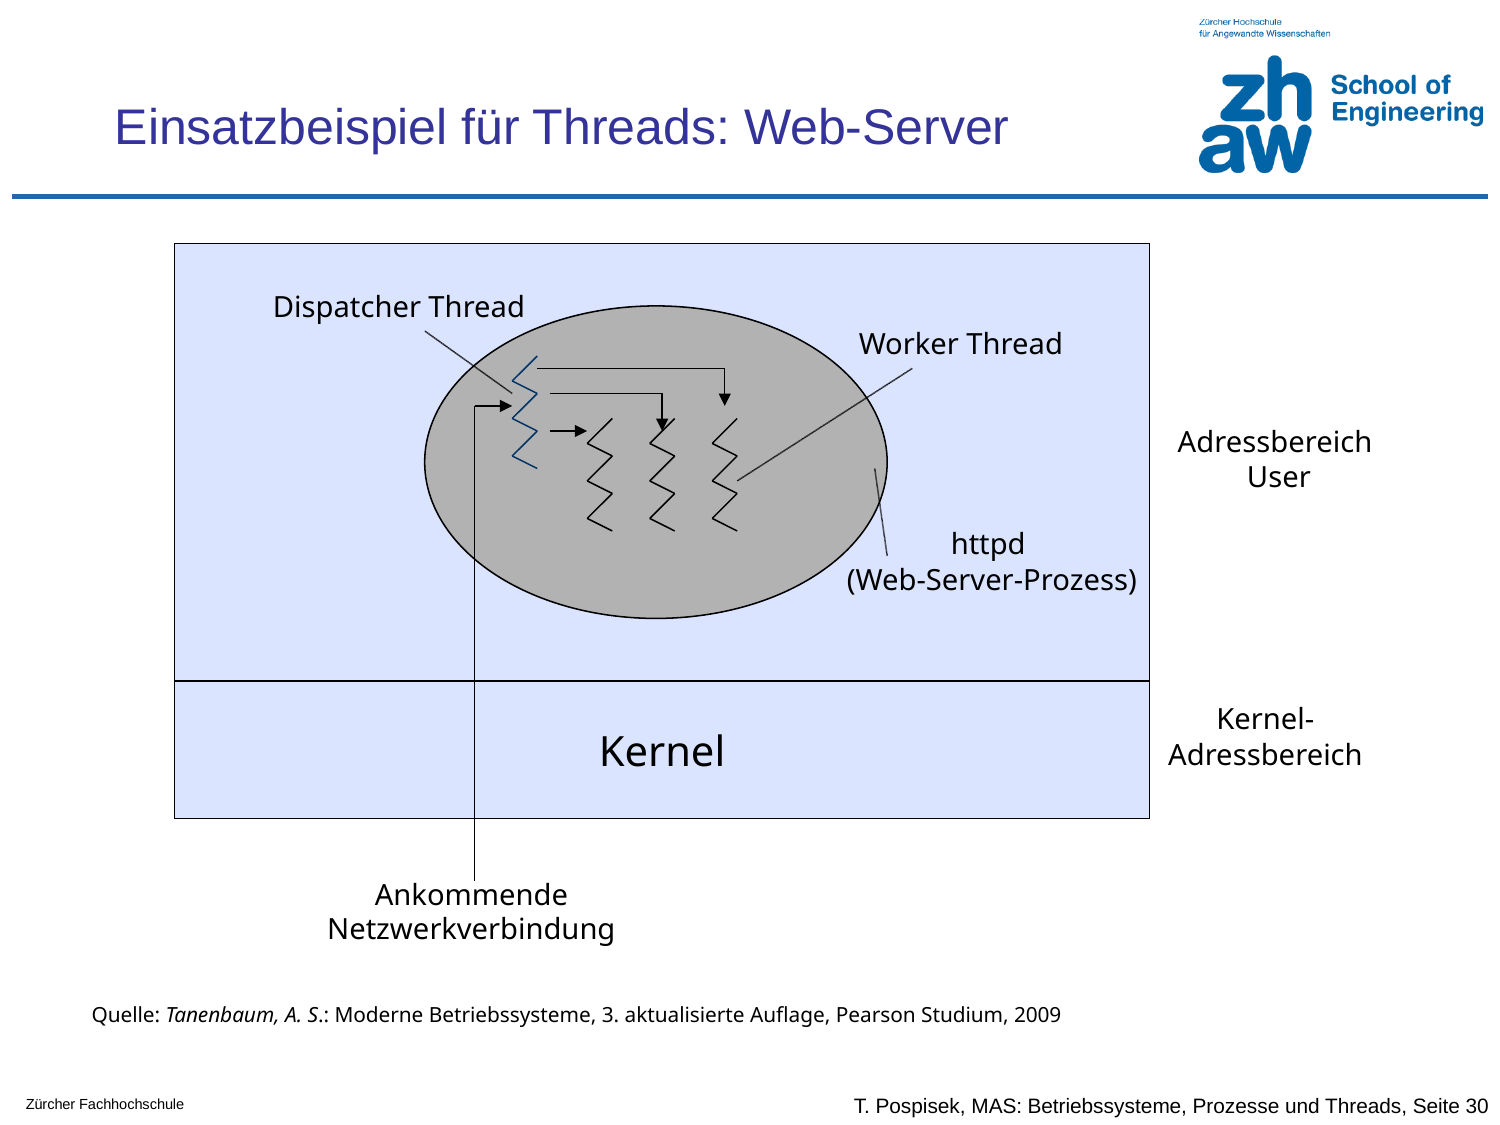

# Einsatzbeispiel für Threads: Web-Server
Dispatcher Thread
Worker Thread
Adressbereich
User
httpd
(Web-Server-Prozess)
Kernel
Kernel-
Adressbereich
Ankommende
Netzwerkverbindung
Quelle: Tanenbaum, A. S.: Moderne Betriebssysteme, 3. aktualisierte Auflage, Pearson Studium, 2009